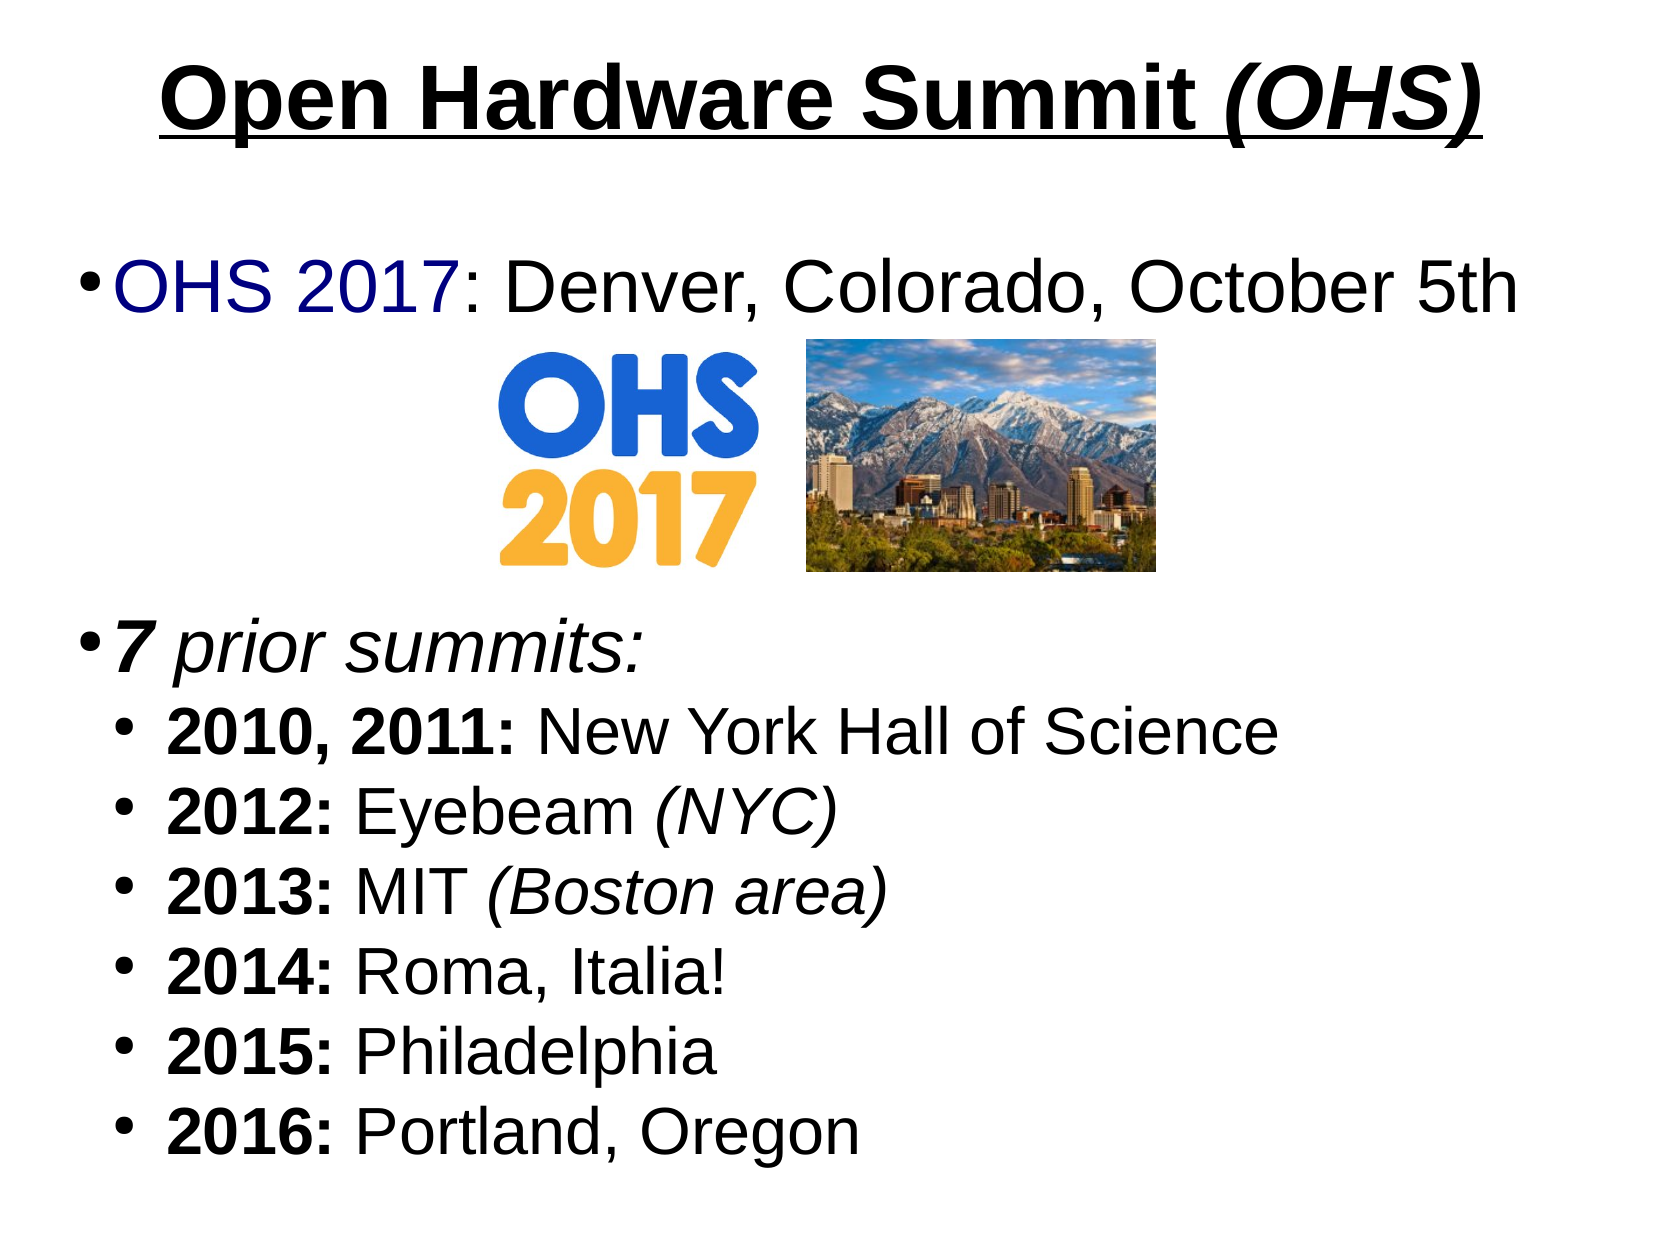

Open Hardware Summit (OHS)
OHS 2017: Denver, Colorado, October 5th
7 prior summits:
 2010, 2011: New York Hall of Science
 2012: Eyebeam (NYC)
 2013: MIT (Boston area)
 2014: Roma, Italia!
 2015: Philadelphia
 2016: Portland, Oregon